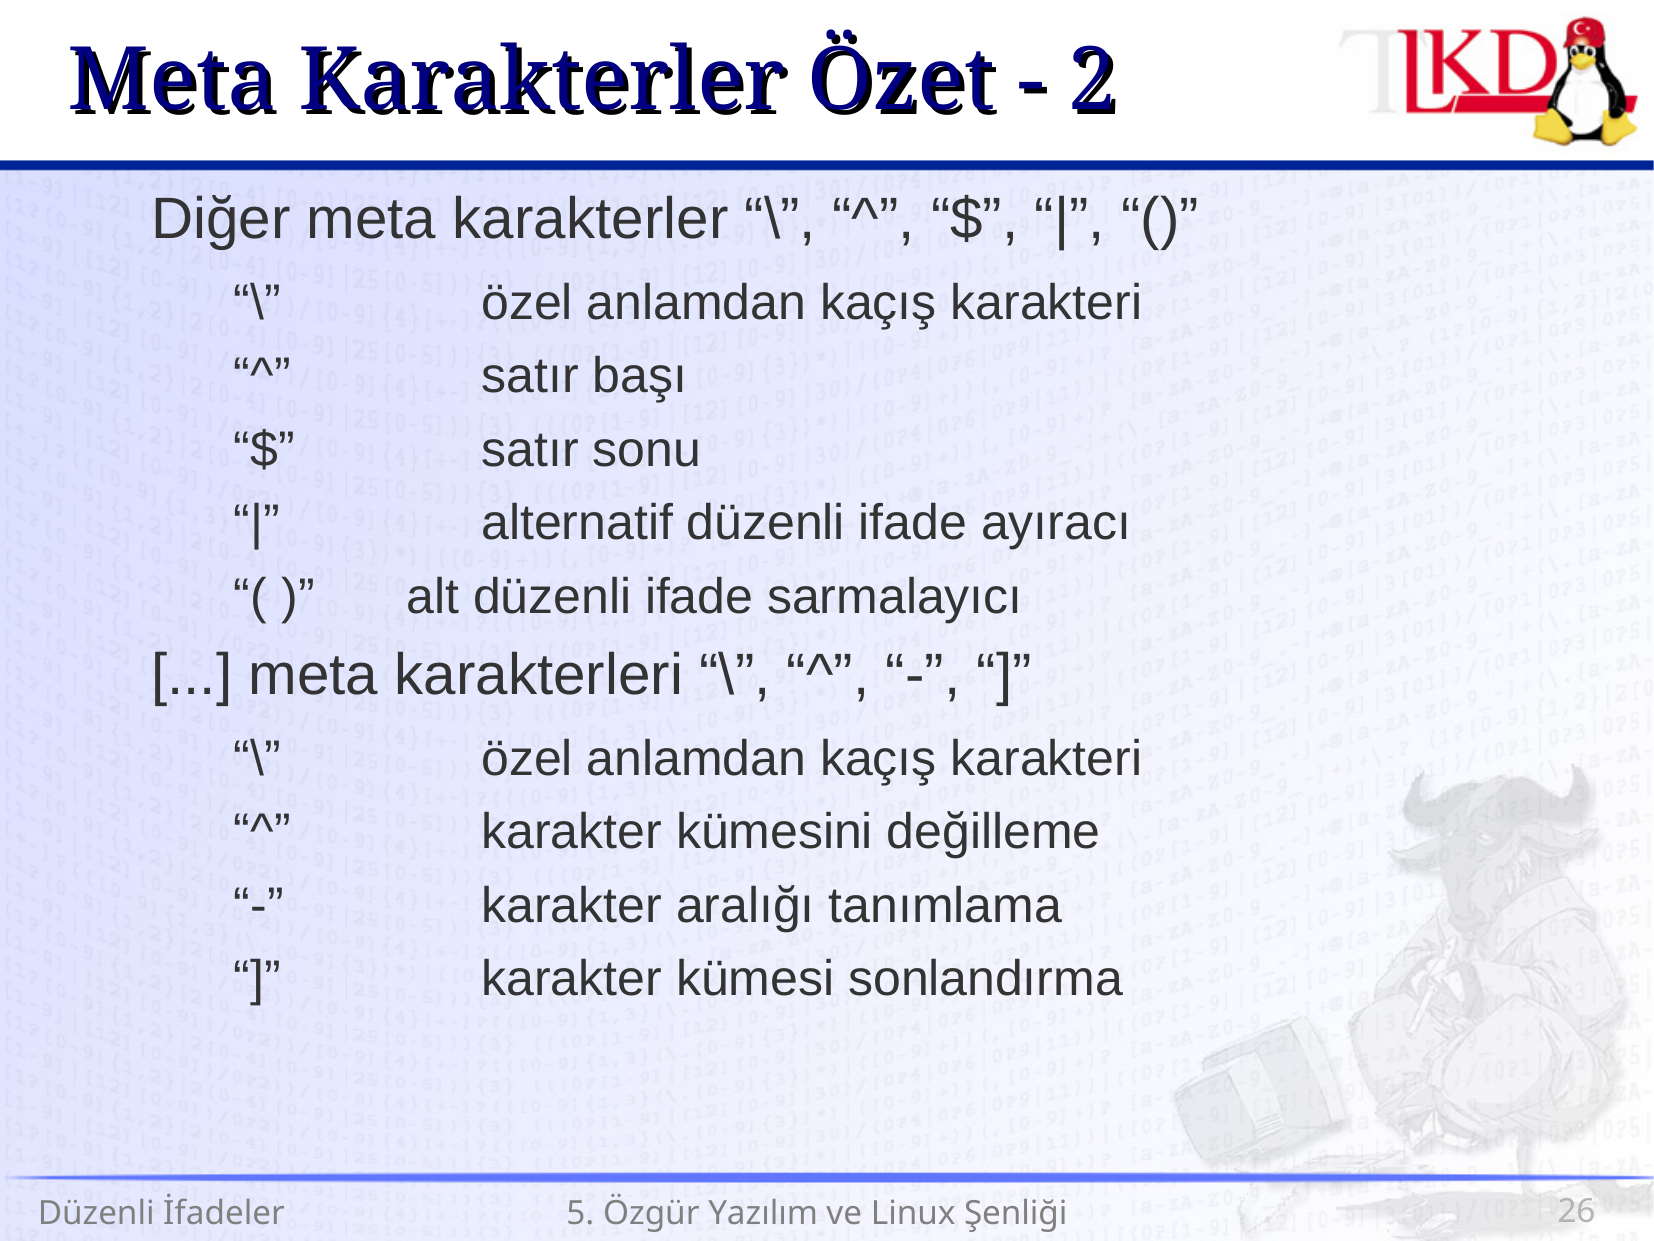

# Meta Karakterler Özet - 2
Diğer meta karakterler “\”, “^”, “$”, “|”, “()”
“\”		özel anlamdan kaçış karakteri
“^”		satır başı
“$”		satır sonu
“|”		alternatif düzenli ifade ayıracı
“( )”	alt düzenli ifade sarmalayıcı
[...] meta karakterleri “\”, “^”, “-”, “]”
“\”		özel anlamdan kaçış karakteri
“^”		karakter kümesini değilleme
“-”		karakter aralığı tanımlama
“]”		karakter kümesi sonlandırma